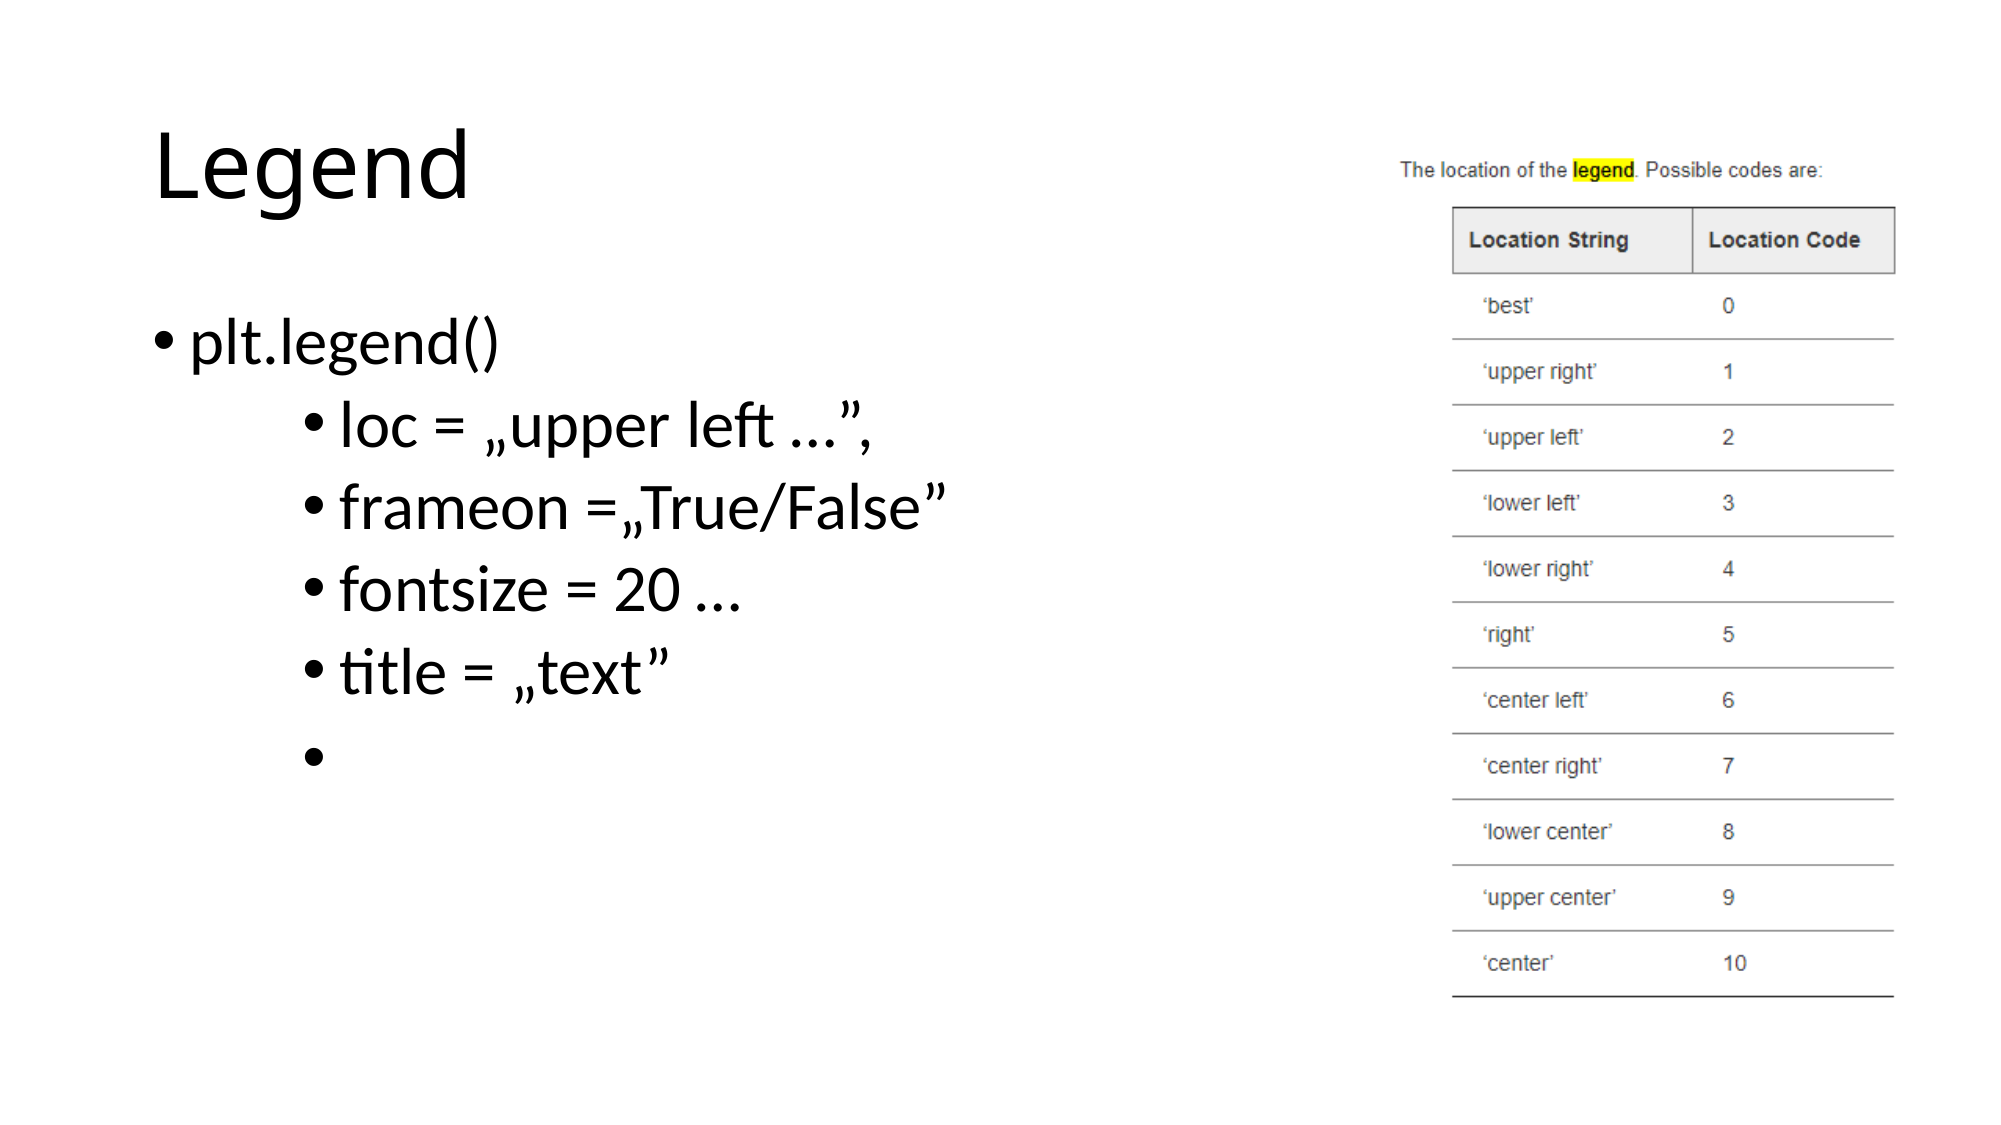

# Legend
plt.legend()
loc = „upper left …”,
frameon =„True/False”
fontsize = 20 …
title = „text”